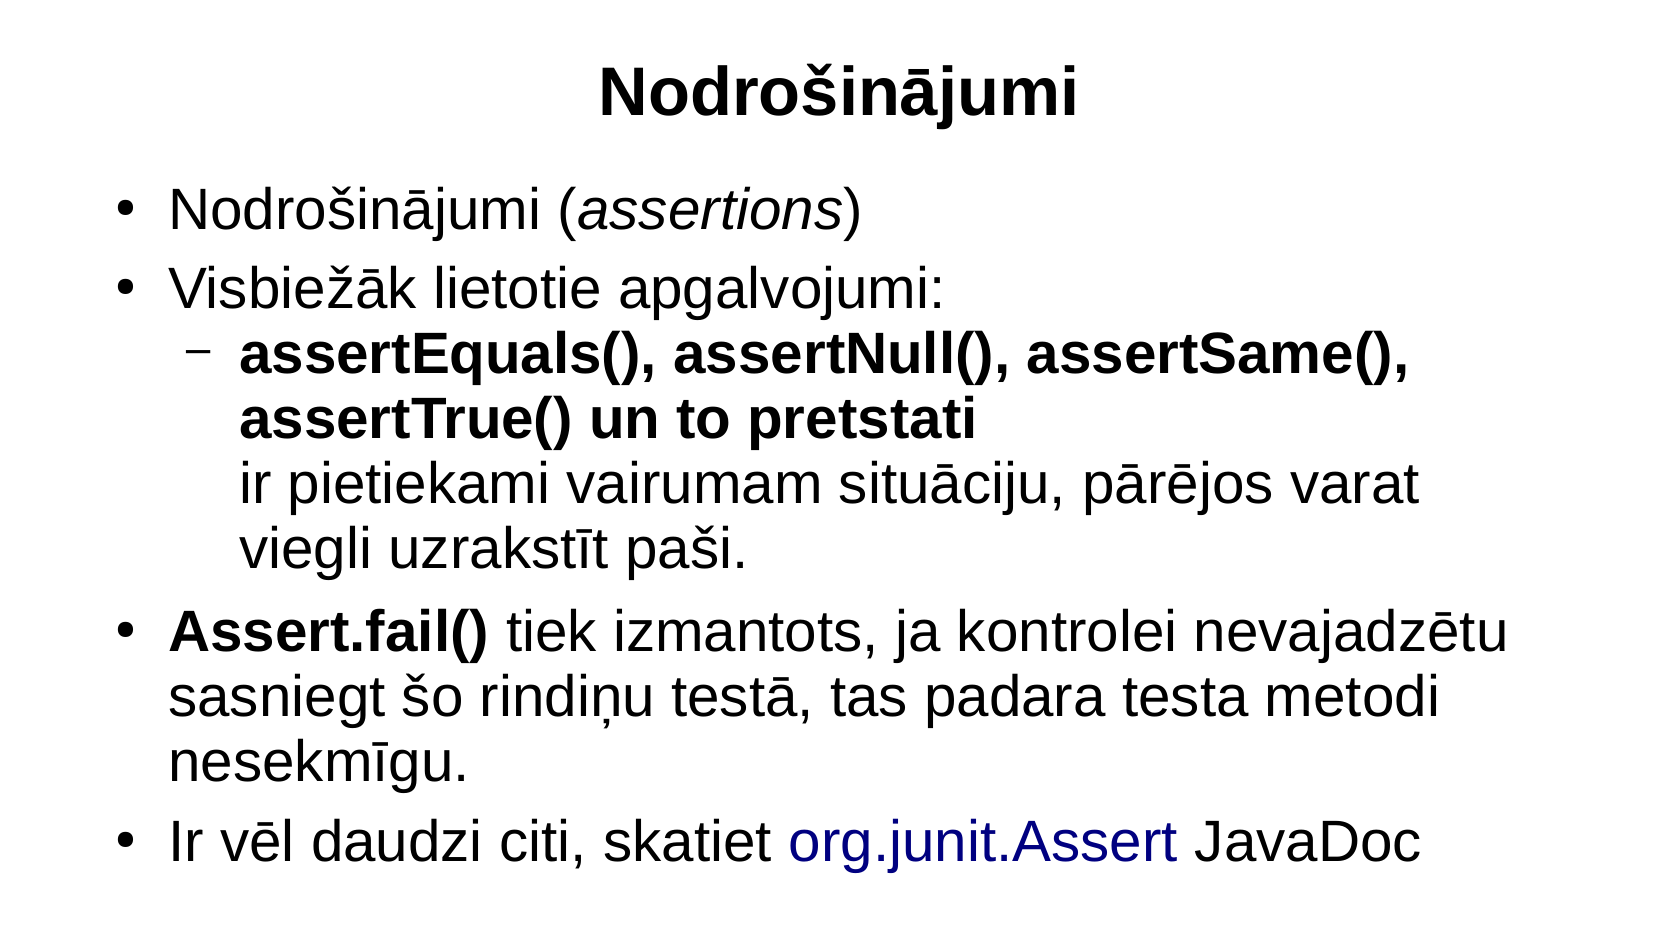

# Nodrošinājumi
Nodrošinājumi (assertions)
Visbiežāk lietotie apgalvojumi:
assertEquals(), assertNull(), assertSame(), assertTrue() un to pretstati
ir pietiekami vairumam situāciju, pārējos varat viegli uzrakstīt paši.
Assert.fail() tiek izmantots, ja kontrolei nevajadzētu sasniegt šo rindiņu testā, tas padara testa metodi nesekmīgu.
Ir vēl daudzi citi, skatiet org.junit.Assert JavaDoc